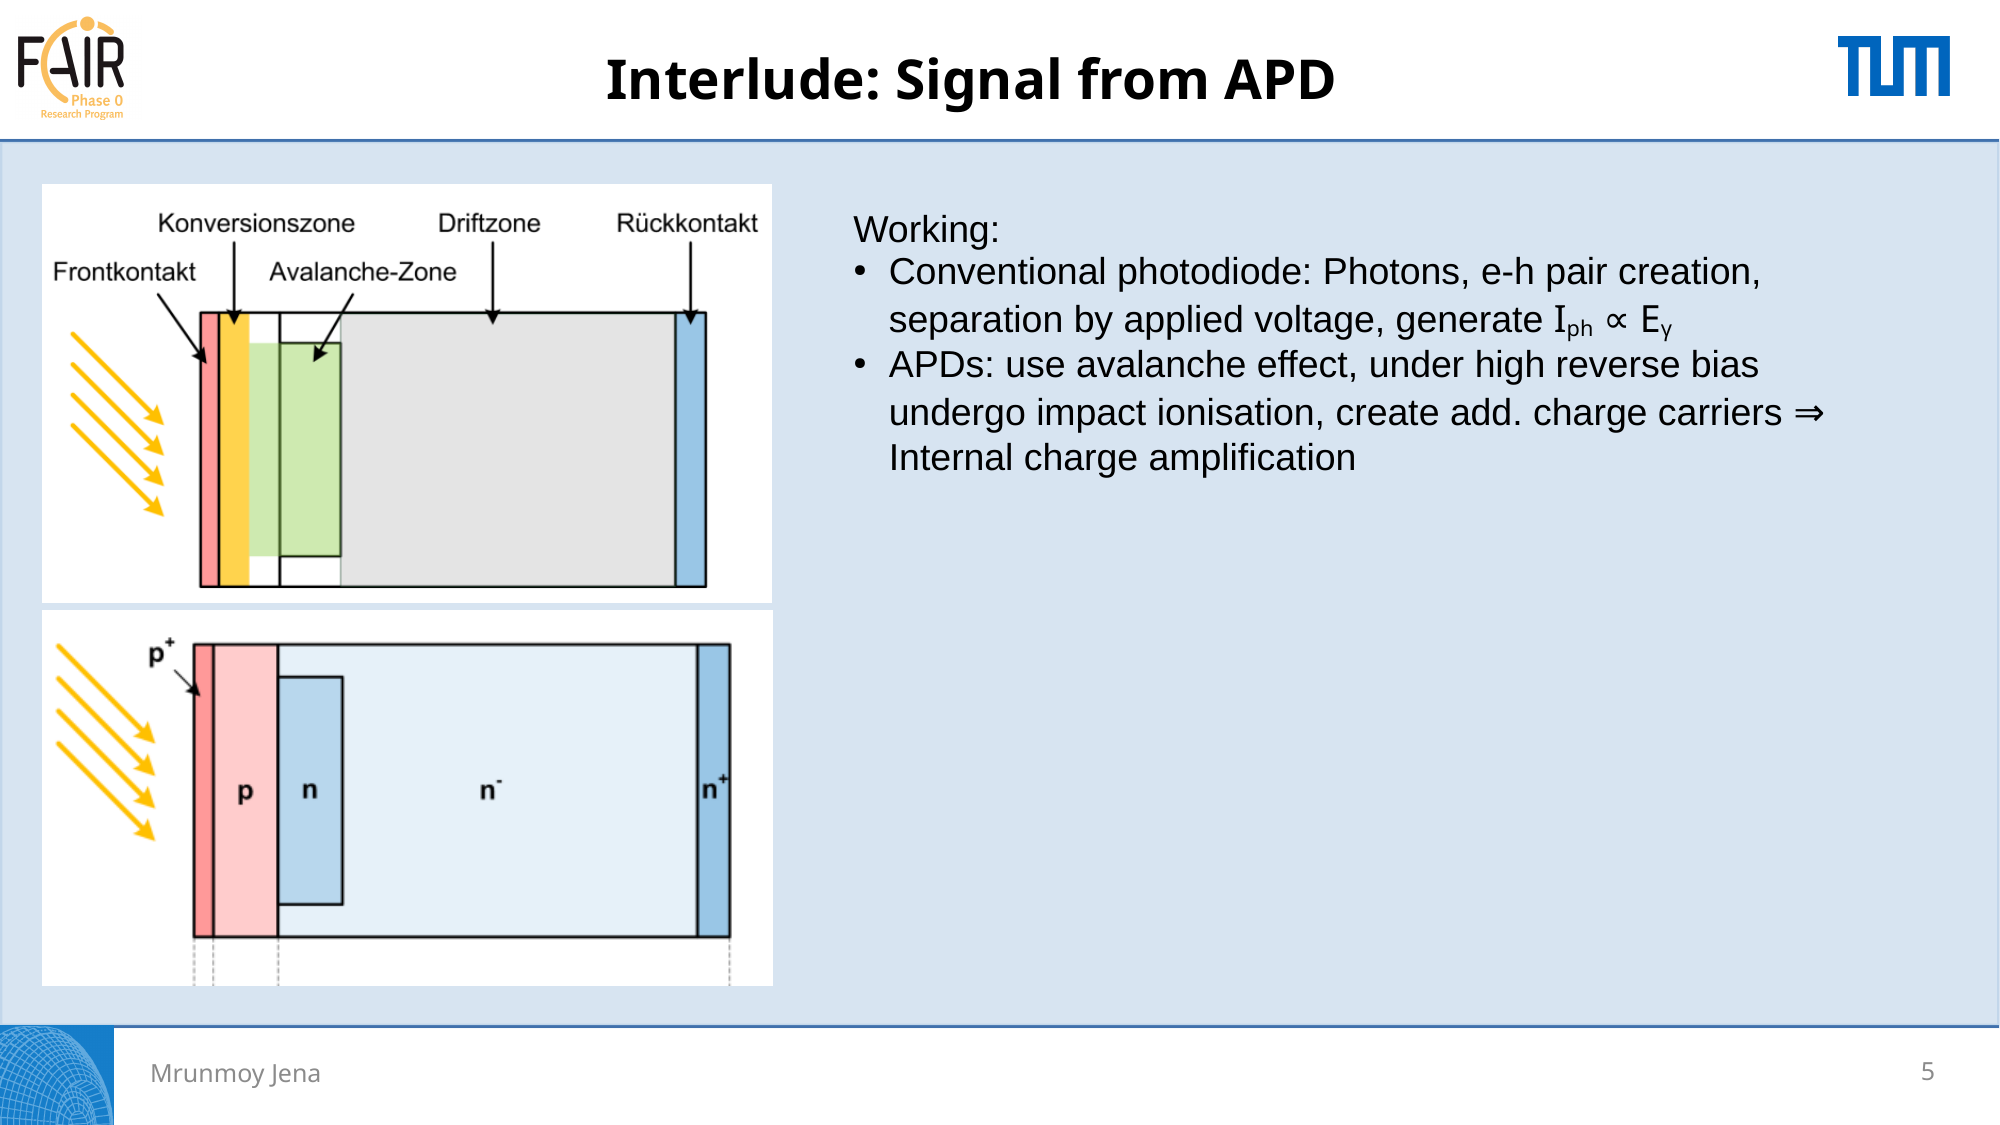

# Interlude: Signal from APD
Working:
Conventional photodiode: Photons, e-h pair creation, separation by applied voltage, generate Iph ∝ Eγ
APDs: use avalanche effect, under high reverse bias undergo impact ionisation, create add. charge carriers ⇒ Internal charge amplification
5